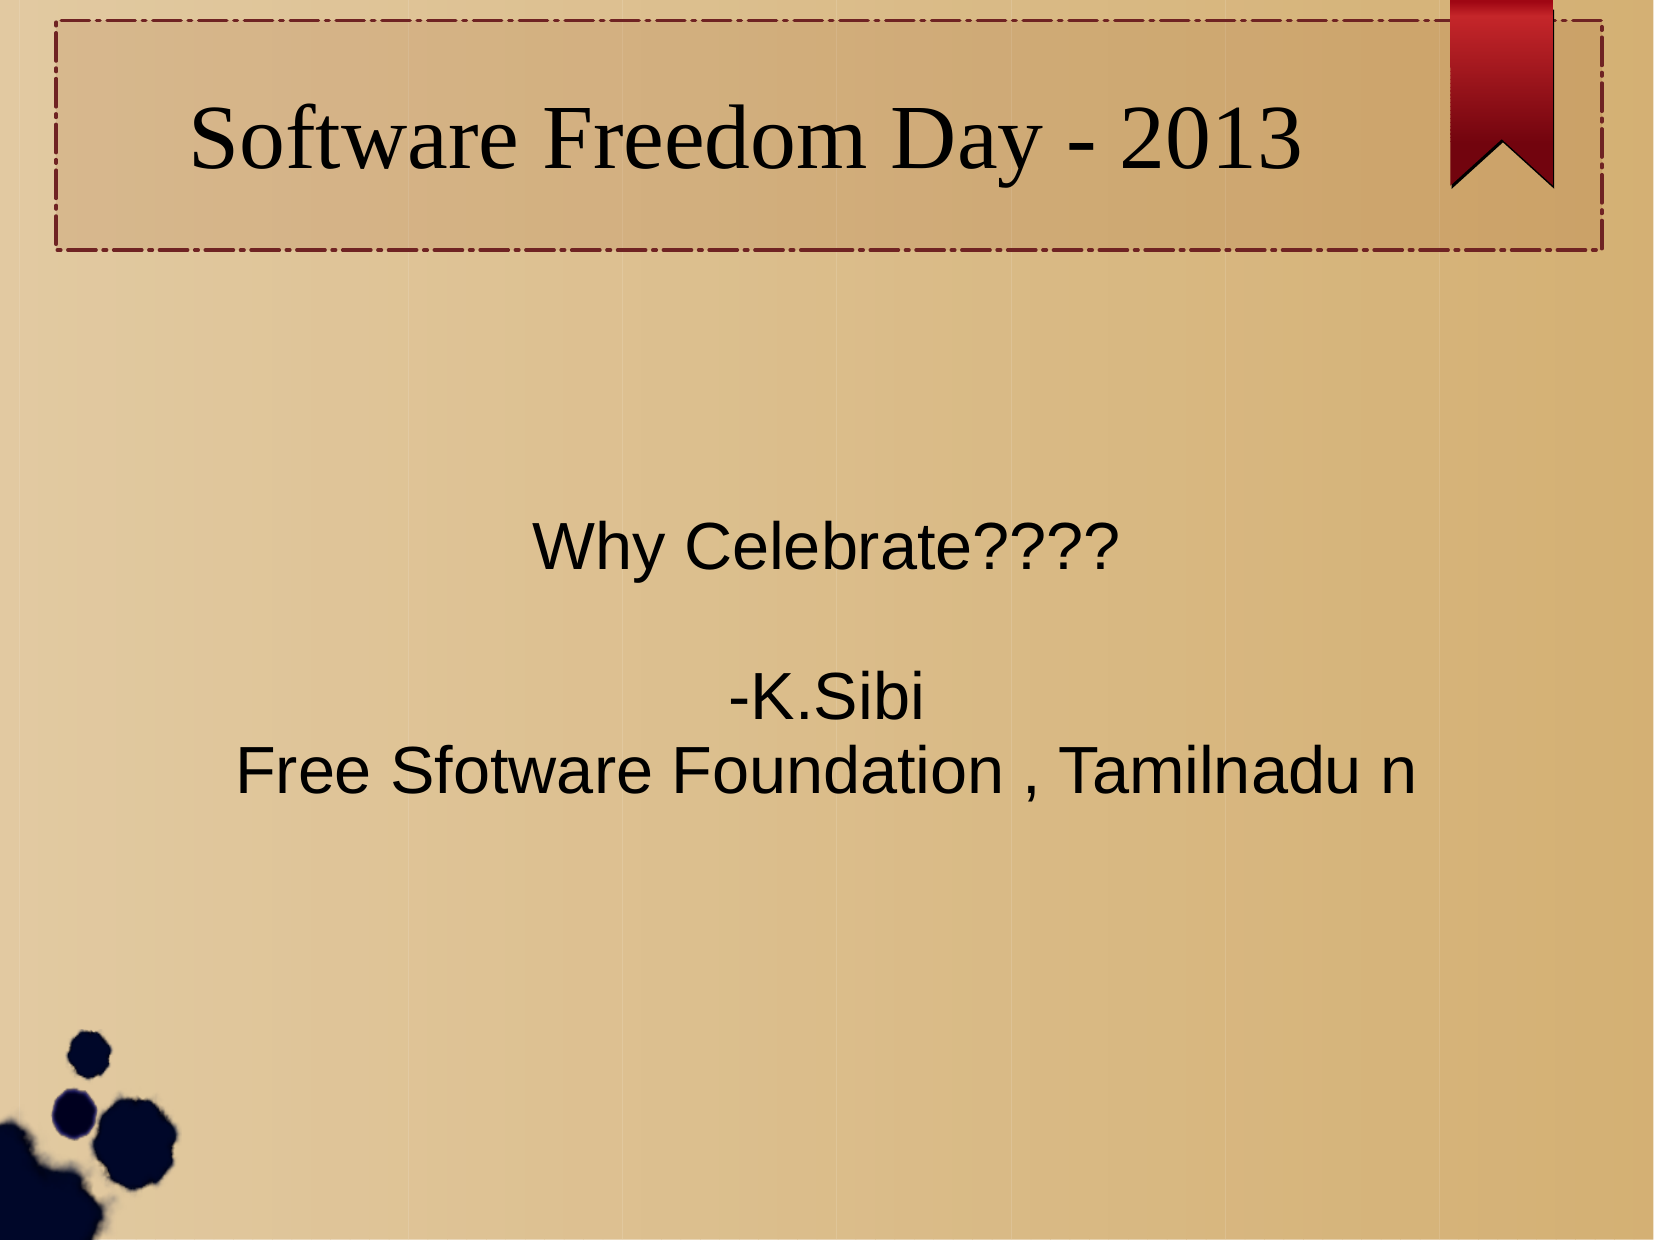

# Software Freedom Day - 2013
Why Celebrate????
-K.Sibi
Free Sfotware Foundation , Tamilnadu n